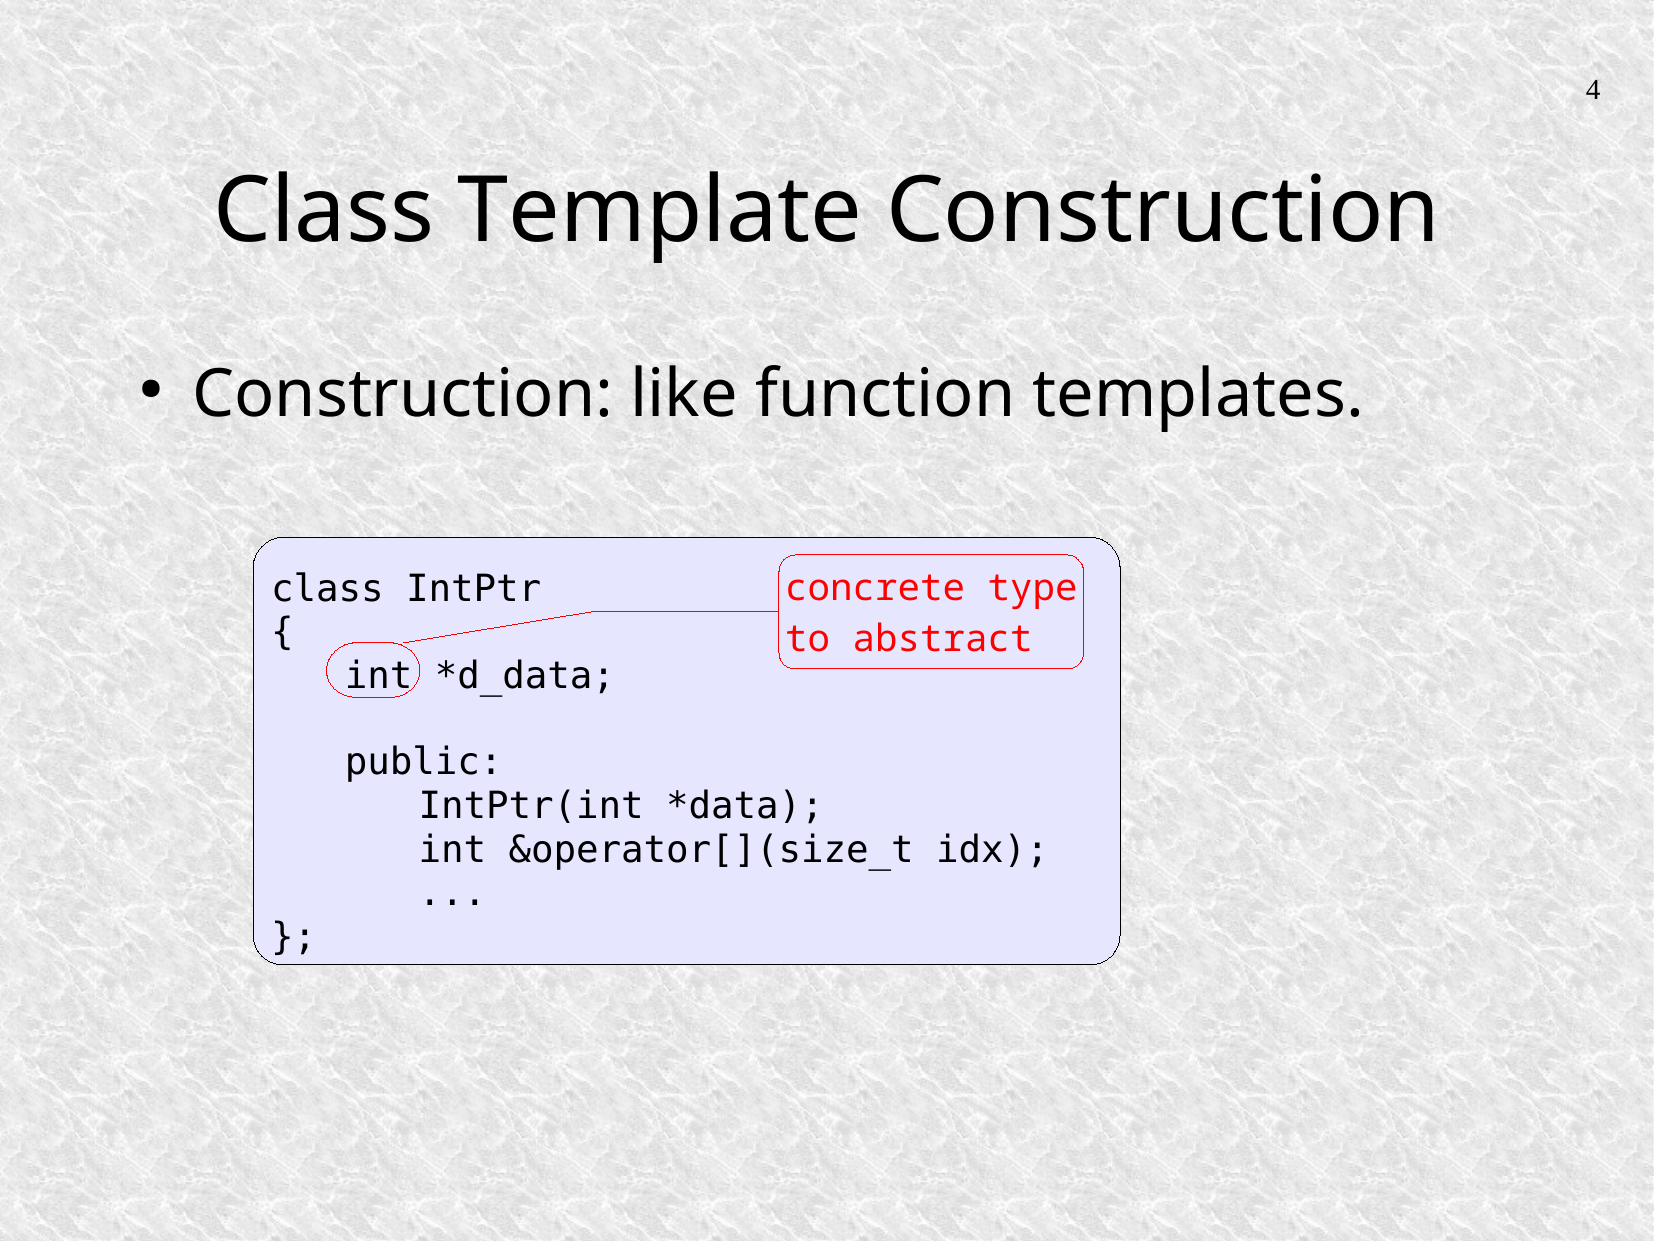

4
# Class Template Construction
Construction: like function templates.
class IntPtr
{
	int *d_data;
	public:
		IntPtr(int *data);
		int &operator[](size_t idx);
		...
};